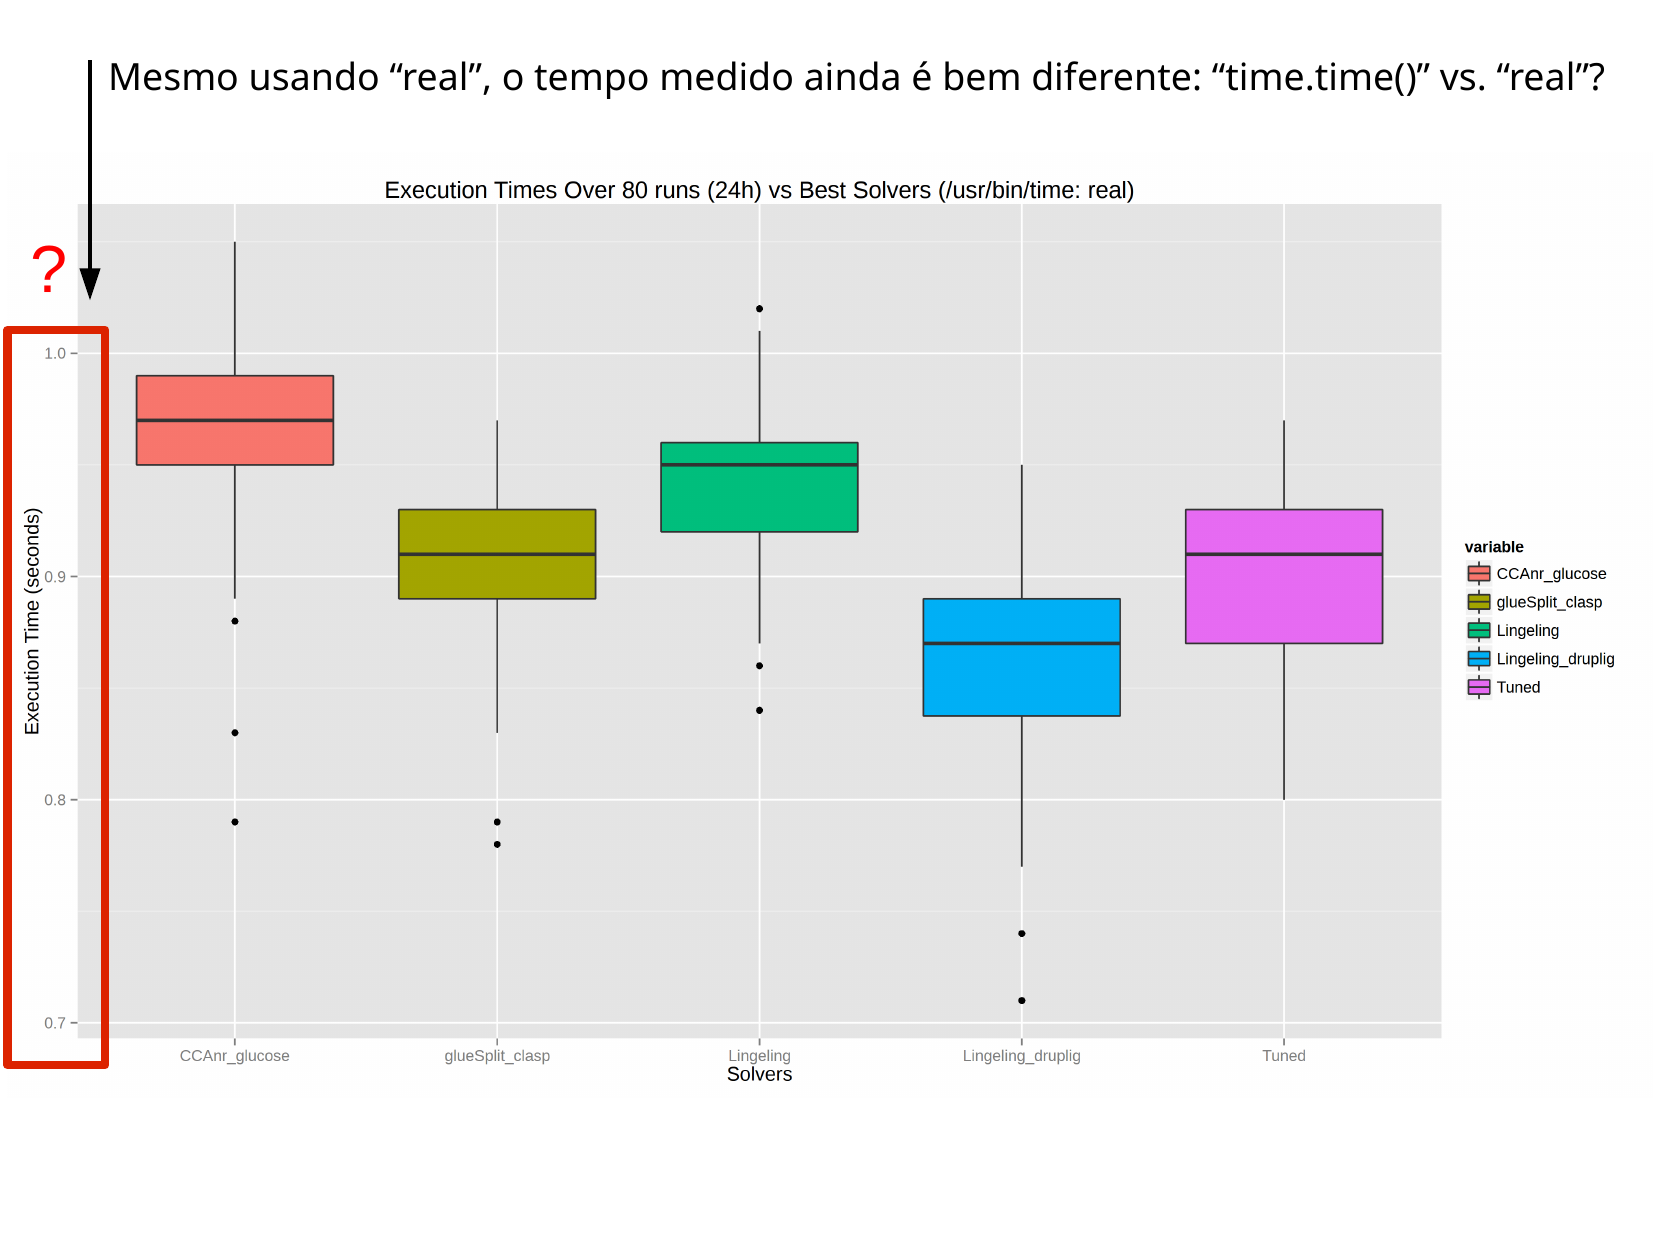

Mesmo usando “real”, o tempo medido ainda é bem diferente: “time.time()” vs. “real”?
?